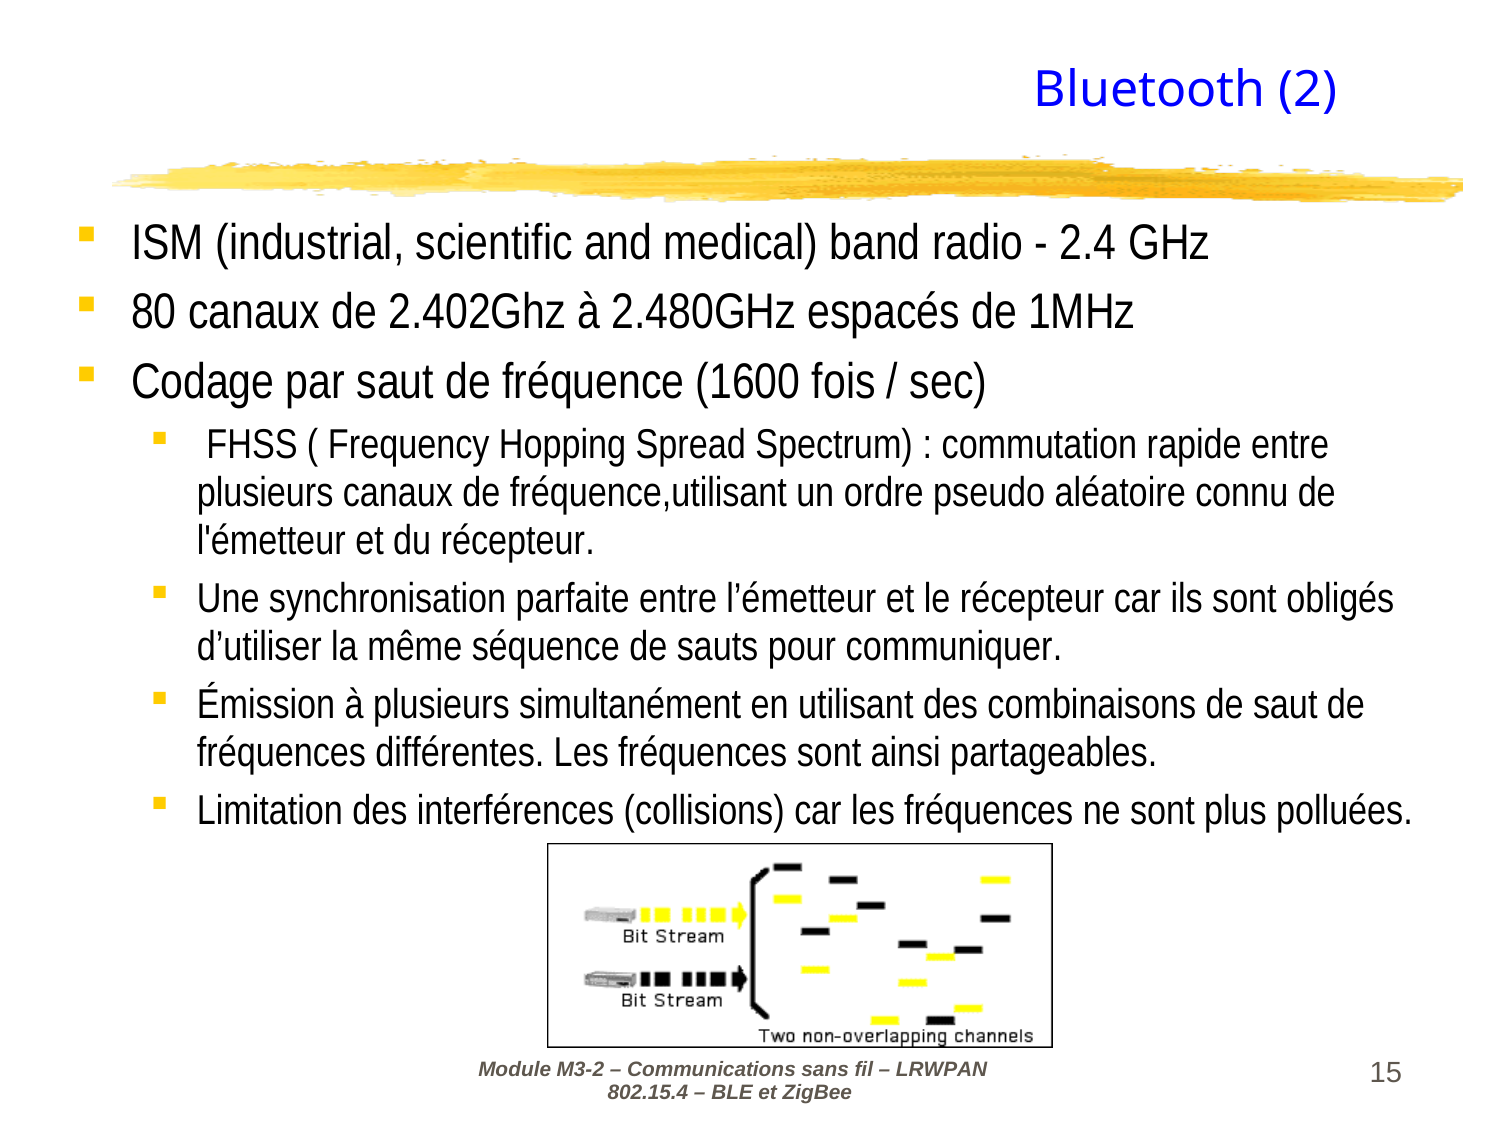

# Bluetooth (2)
ISM (industrial, scientific and medical) band radio - 2.4 GHz
80 canaux de 2.402Ghz à 2.480GHz espacés de 1MHz
Codage par saut de fréquence (1600 fois / sec)
 FHSS ( Frequency Hopping Spread Spectrum) : commutation rapide entre plusieurs canaux de fréquence,utilisant un ordre pseudo aléatoire connu de l'émetteur et du récepteur.
Une synchronisation parfaite entre l’émetteur et le récepteur car ils sont obligés d’utiliser la même séquence de sauts pour communiquer.
Émission à plusieurs simultanément en utilisant des combinaisons de saut de fréquences différentes. Les fréquences sont ainsi partageables.
Limitation des interférences (collisions) car les fréquences ne sont plus polluées.
15